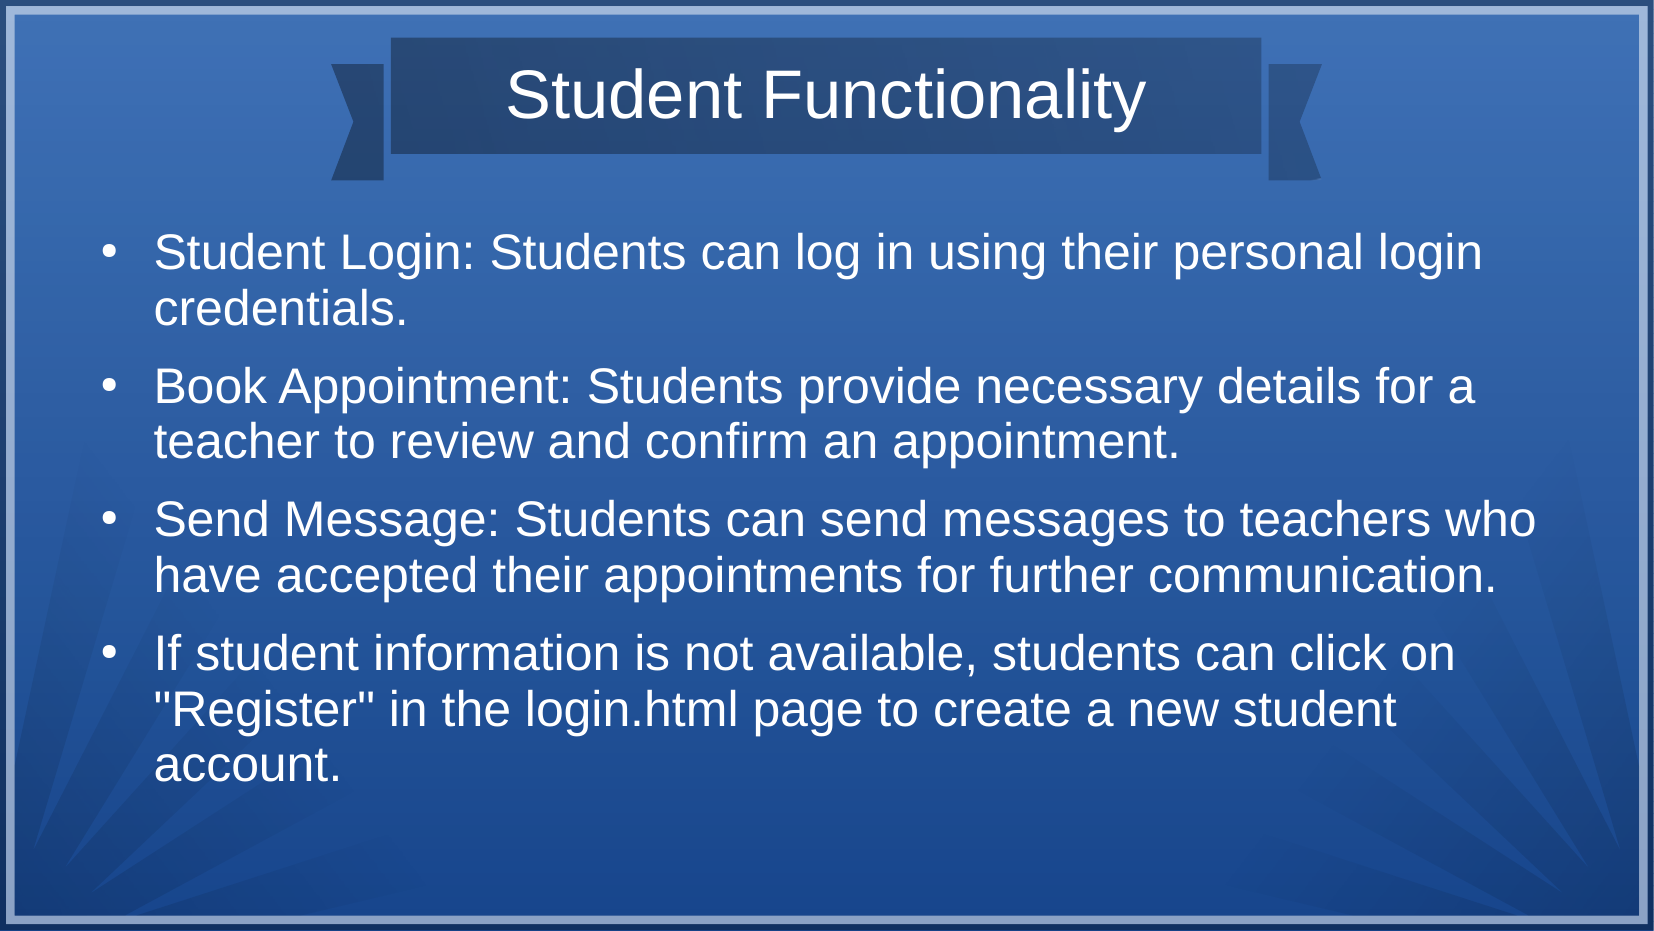

# Student Functionality
Student Login: Students can log in using their personal login credentials.
Book Appointment: Students provide necessary details for a teacher to review and confirm an appointment.
Send Message: Students can send messages to teachers who have accepted their appointments for further communication.
If student information is not available, students can click on "Register" in the login.html page to create a new student account.